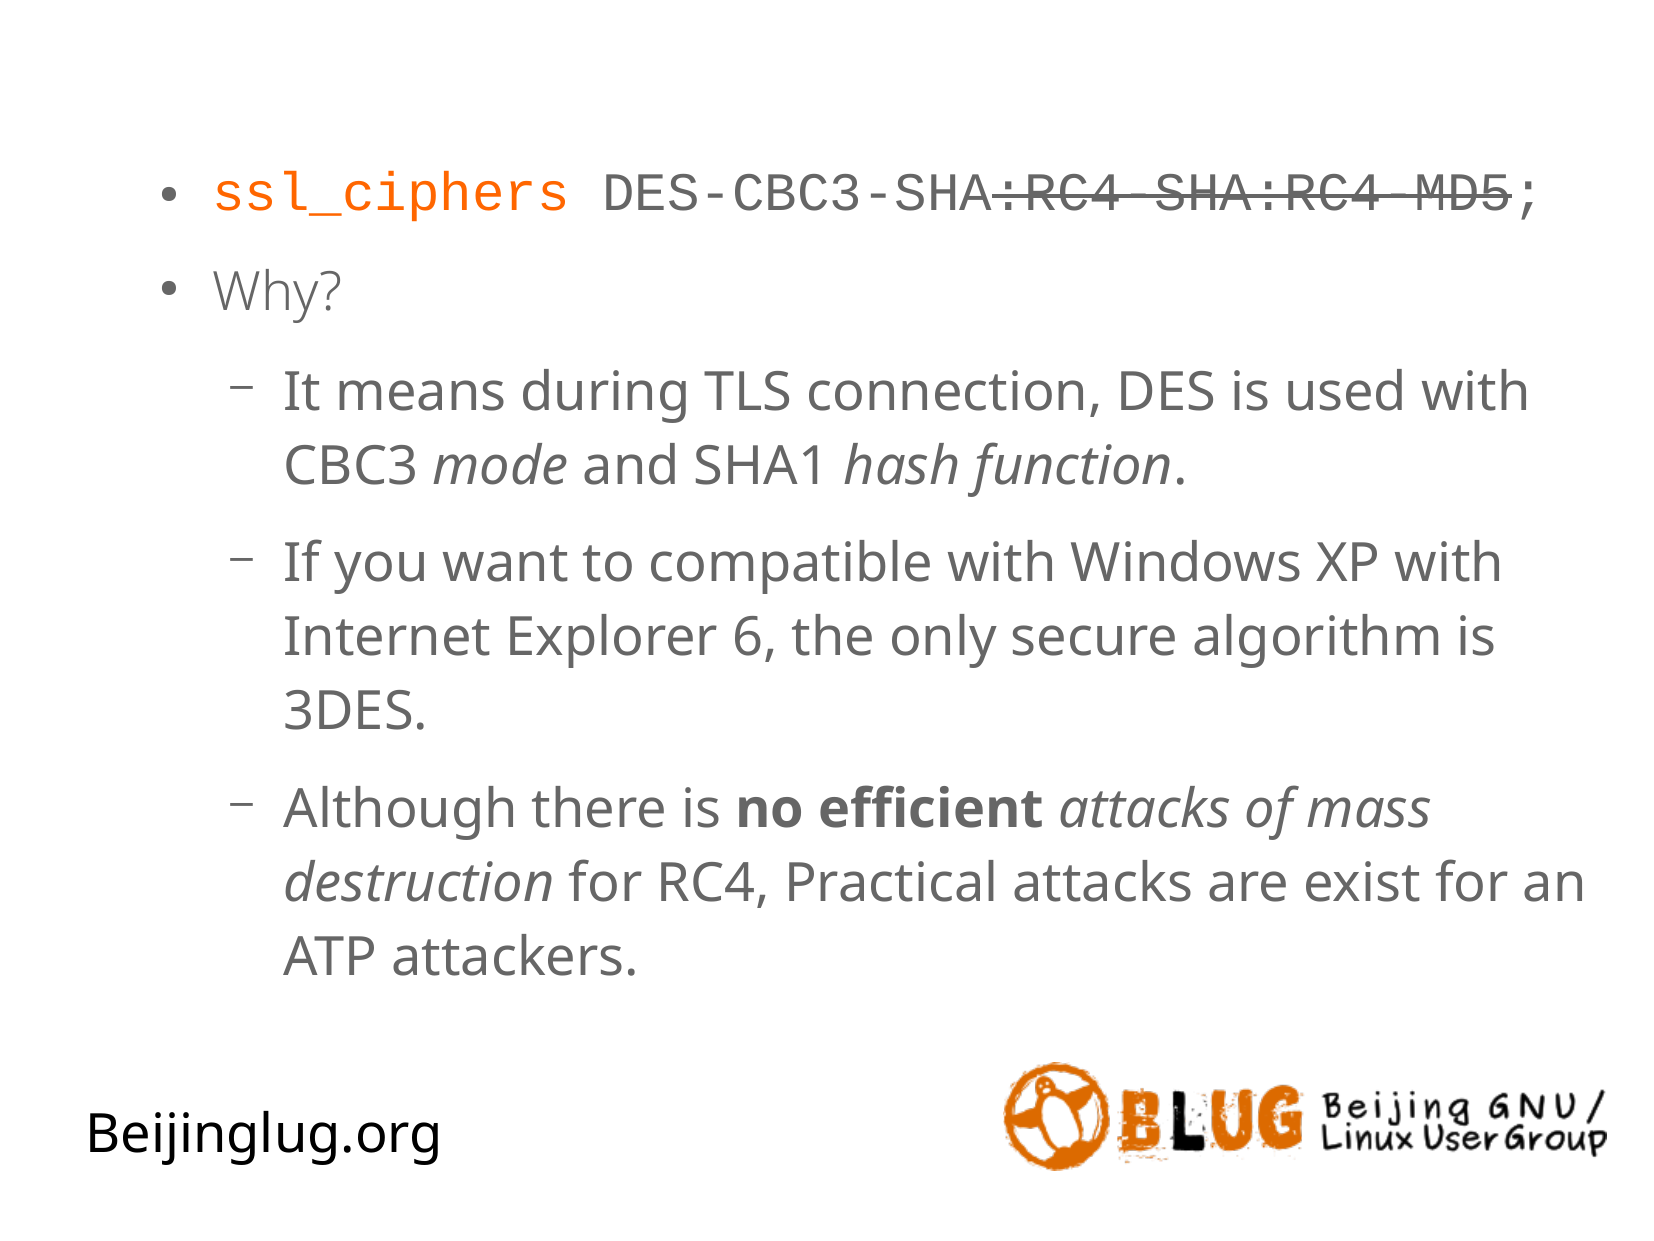

# ssl_ciphers DES-CBC3-SHA:RC4-SHA:RC4-MD5;
Why?
It means during TLS connection, DES is used with CBC3 mode and SHA1 hash function.
If you want to compatible with Windows XP with Internet Explorer 6, the only secure algorithm is 3DES.
Although there is no efficient attacks of mass destruction for RC4, Practical attacks are exist for an ATP attackers.